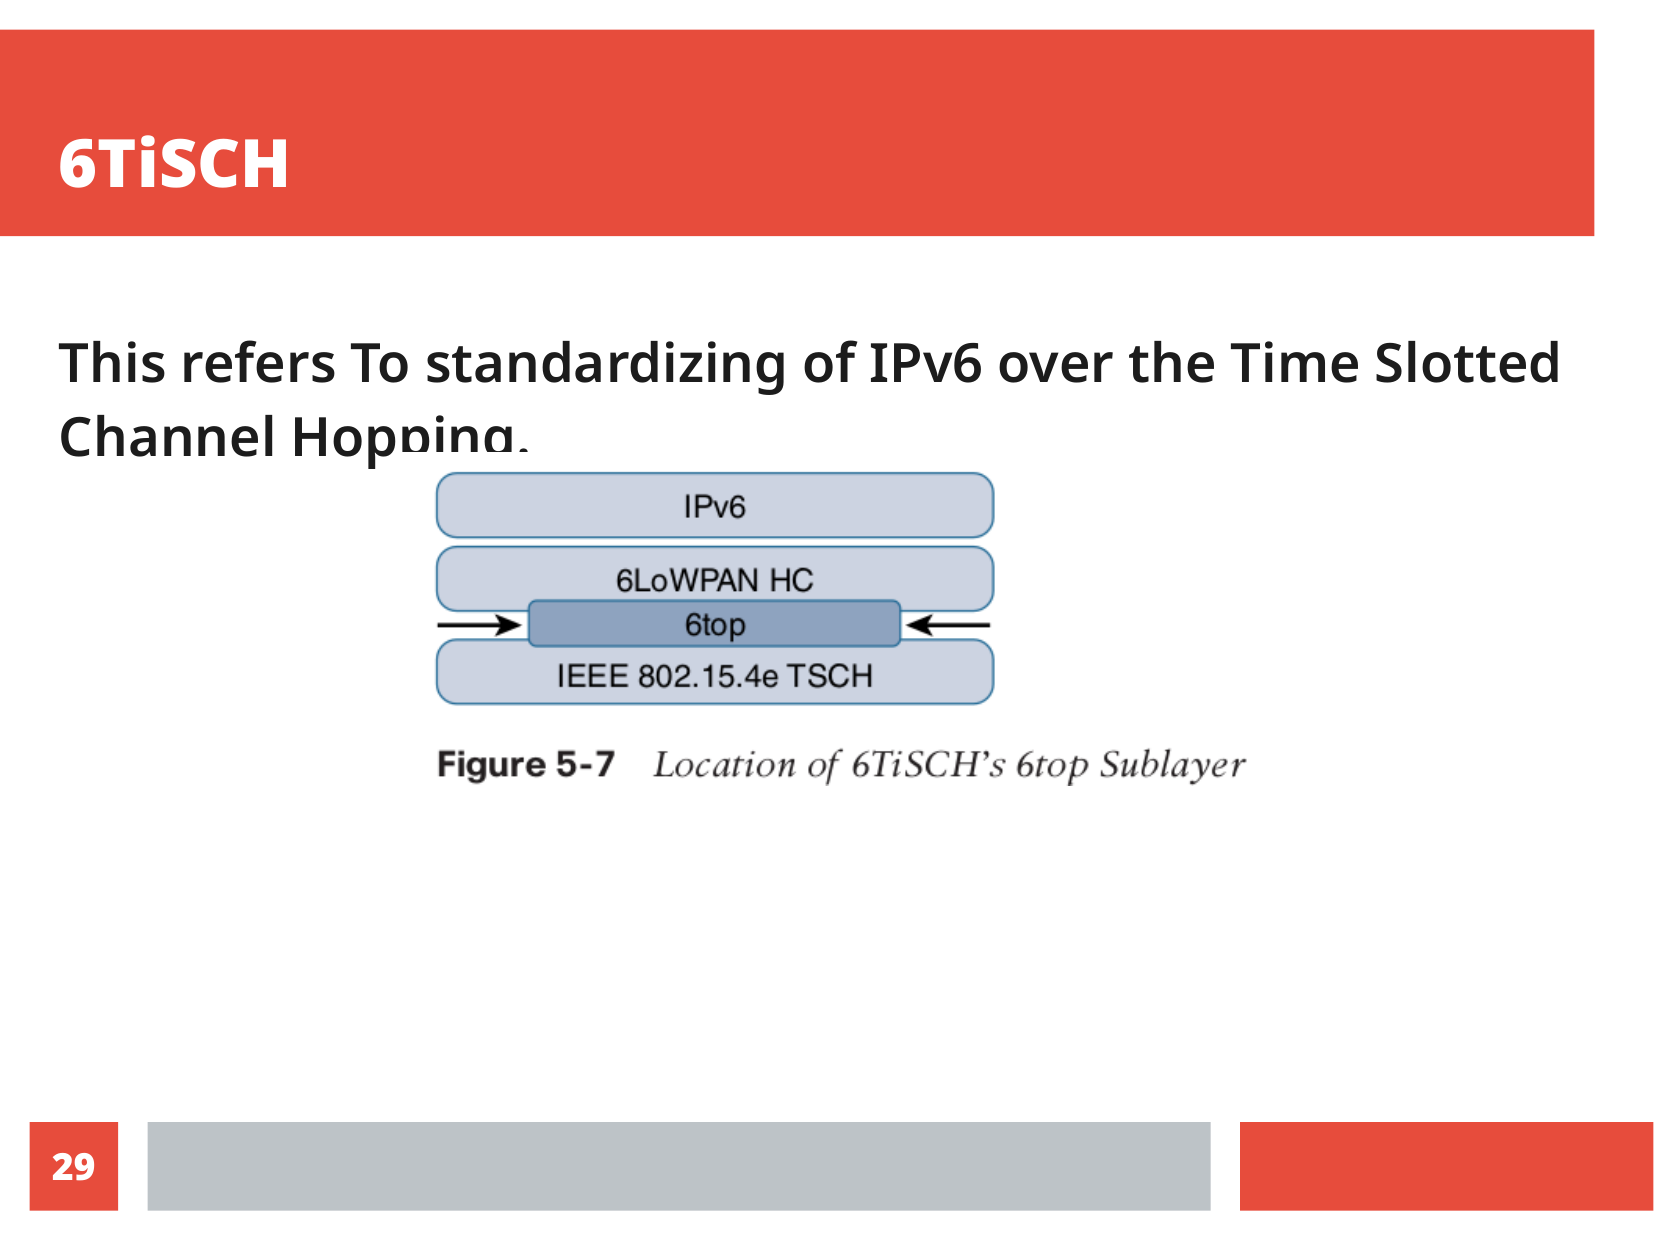

# 6TiSCH
This refers To standardizing of IPv6 over the Time Slotted Channel Hopping.
29